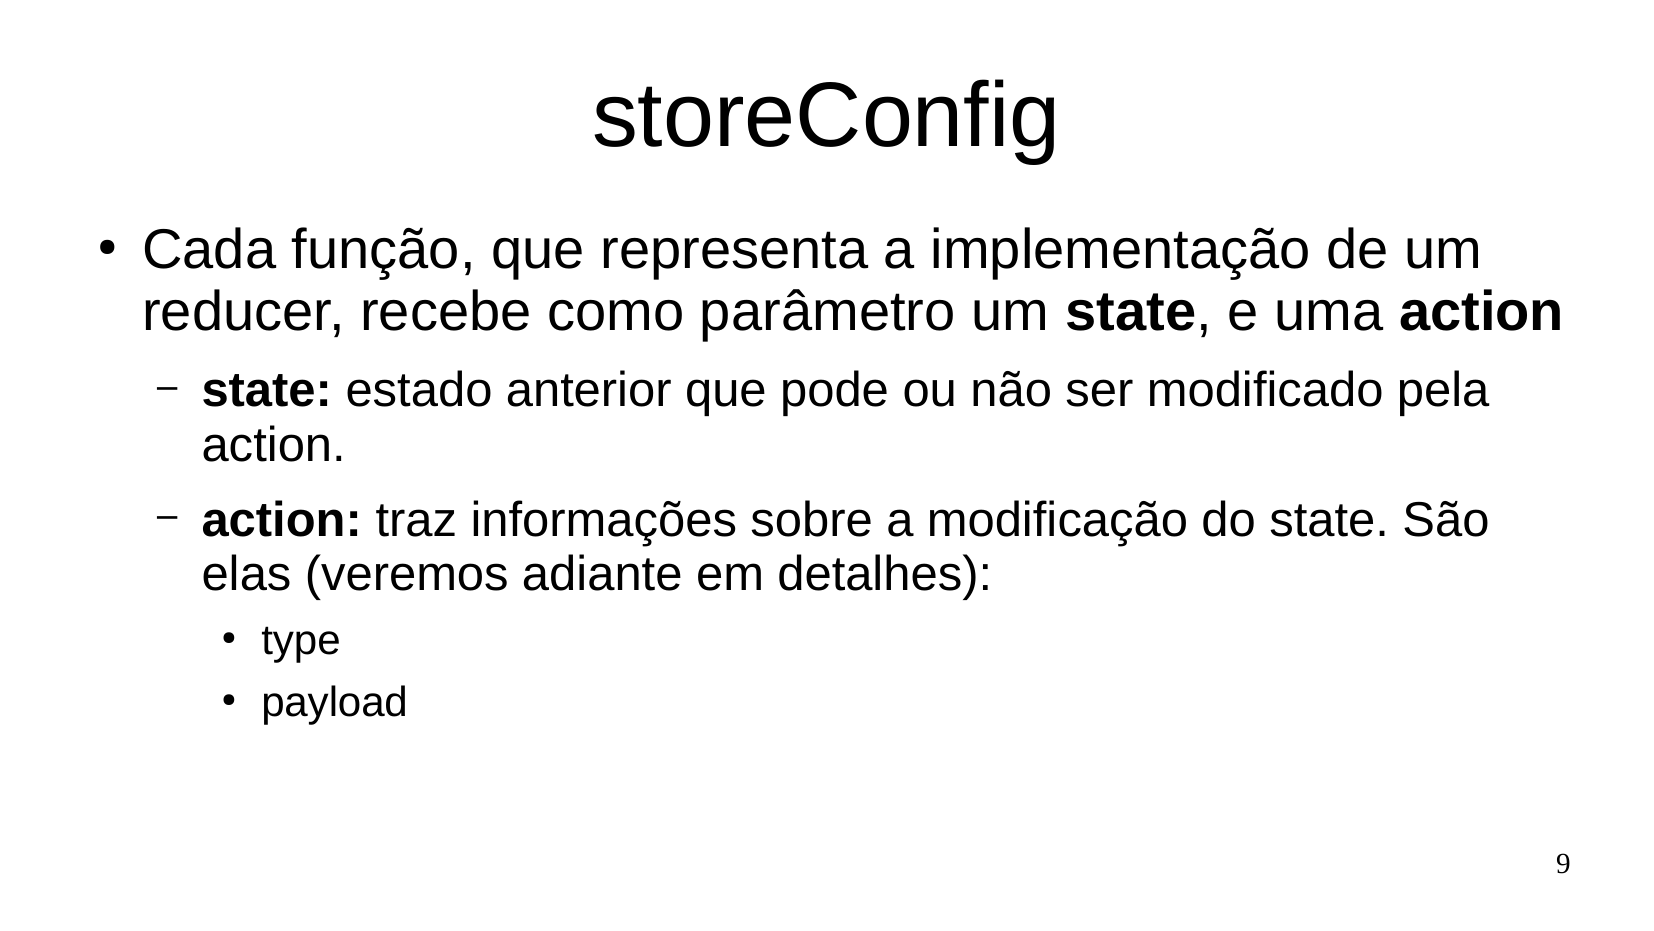

# storeConfig
Cada função, que representa a implementação de um reducer, recebe como parâmetro um state, e uma action
state: estado anterior que pode ou não ser modificado pela action.
action: traz informações sobre a modificação do state. São elas (veremos adiante em detalhes):
type
payload
9